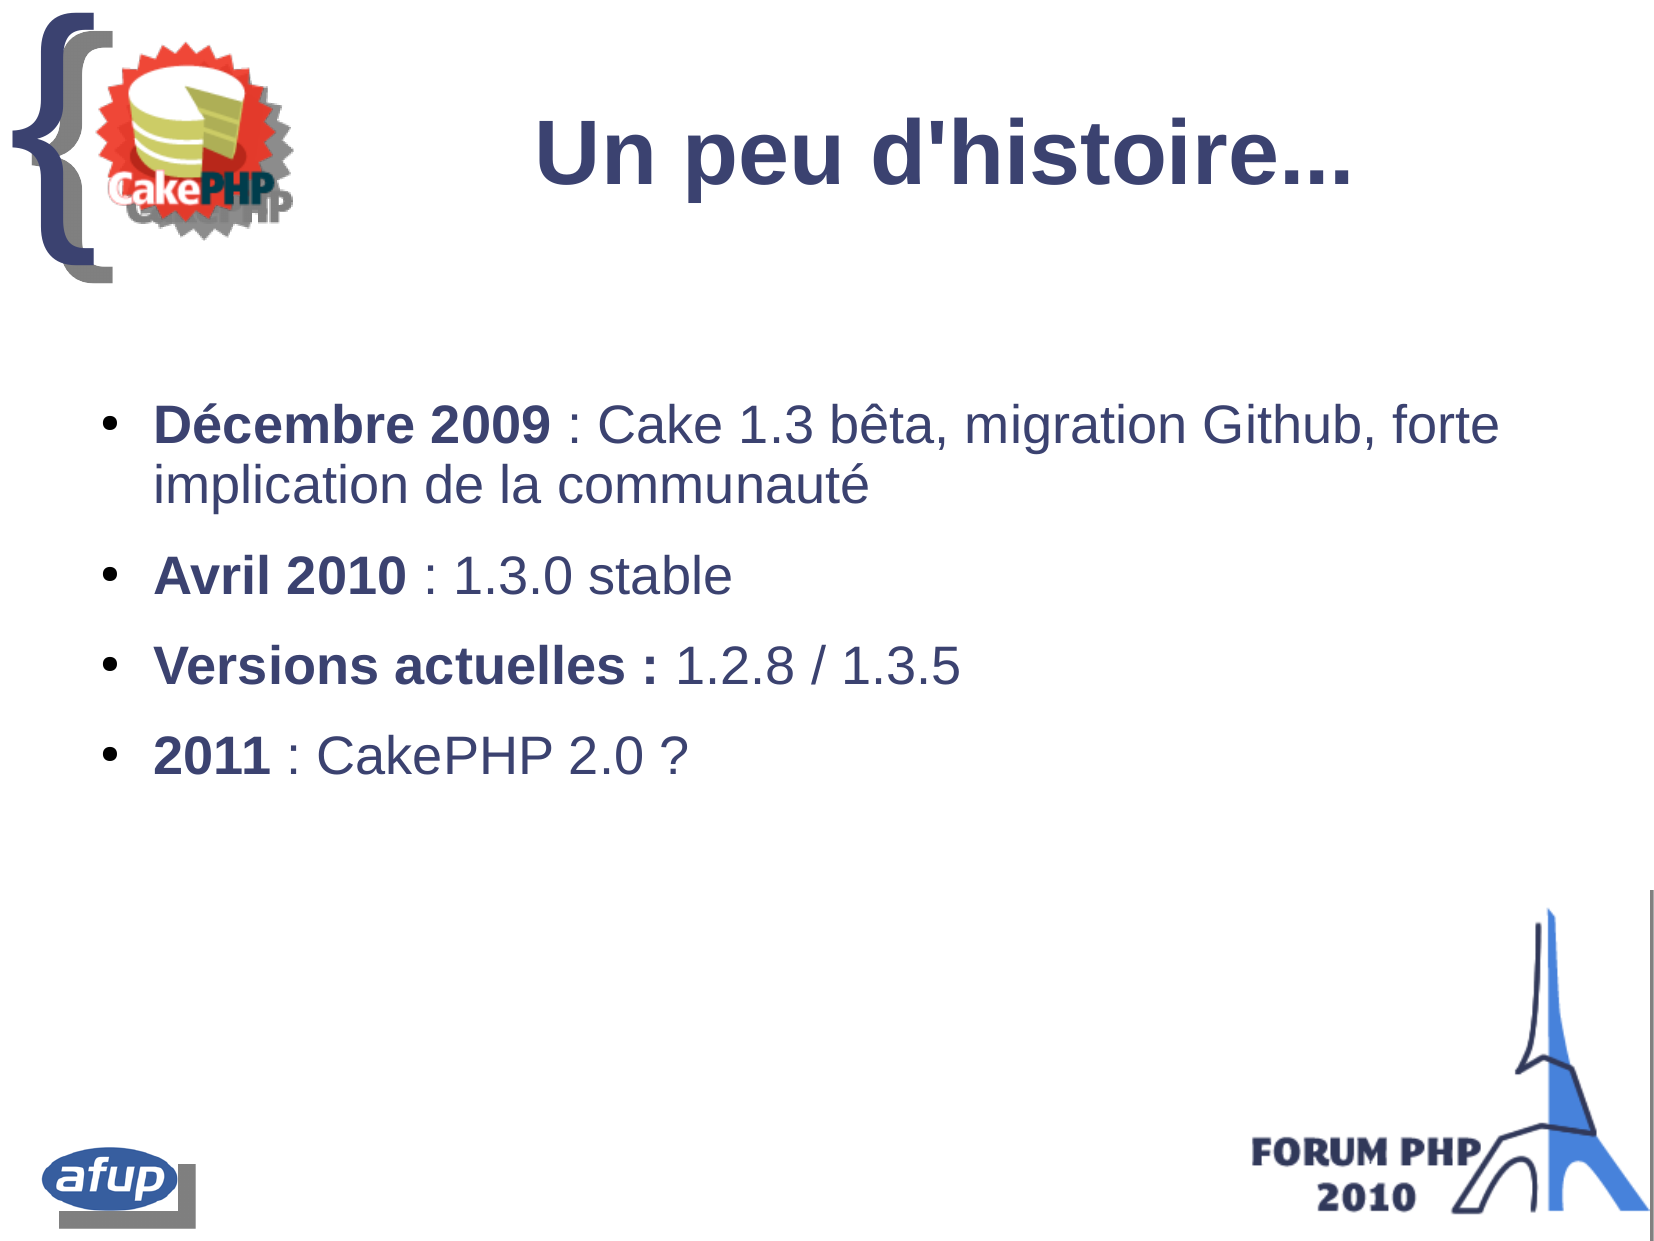

# Un peu d'histoire...
Décembre 2009 : Cake 1.3 bêta, migration Github, forte implication de la communauté
Avril 2010 : 1.3.0 stable
Versions actuelles : 1.2.8 / 1.3.5
2011 : CakePHP 2.0 ?